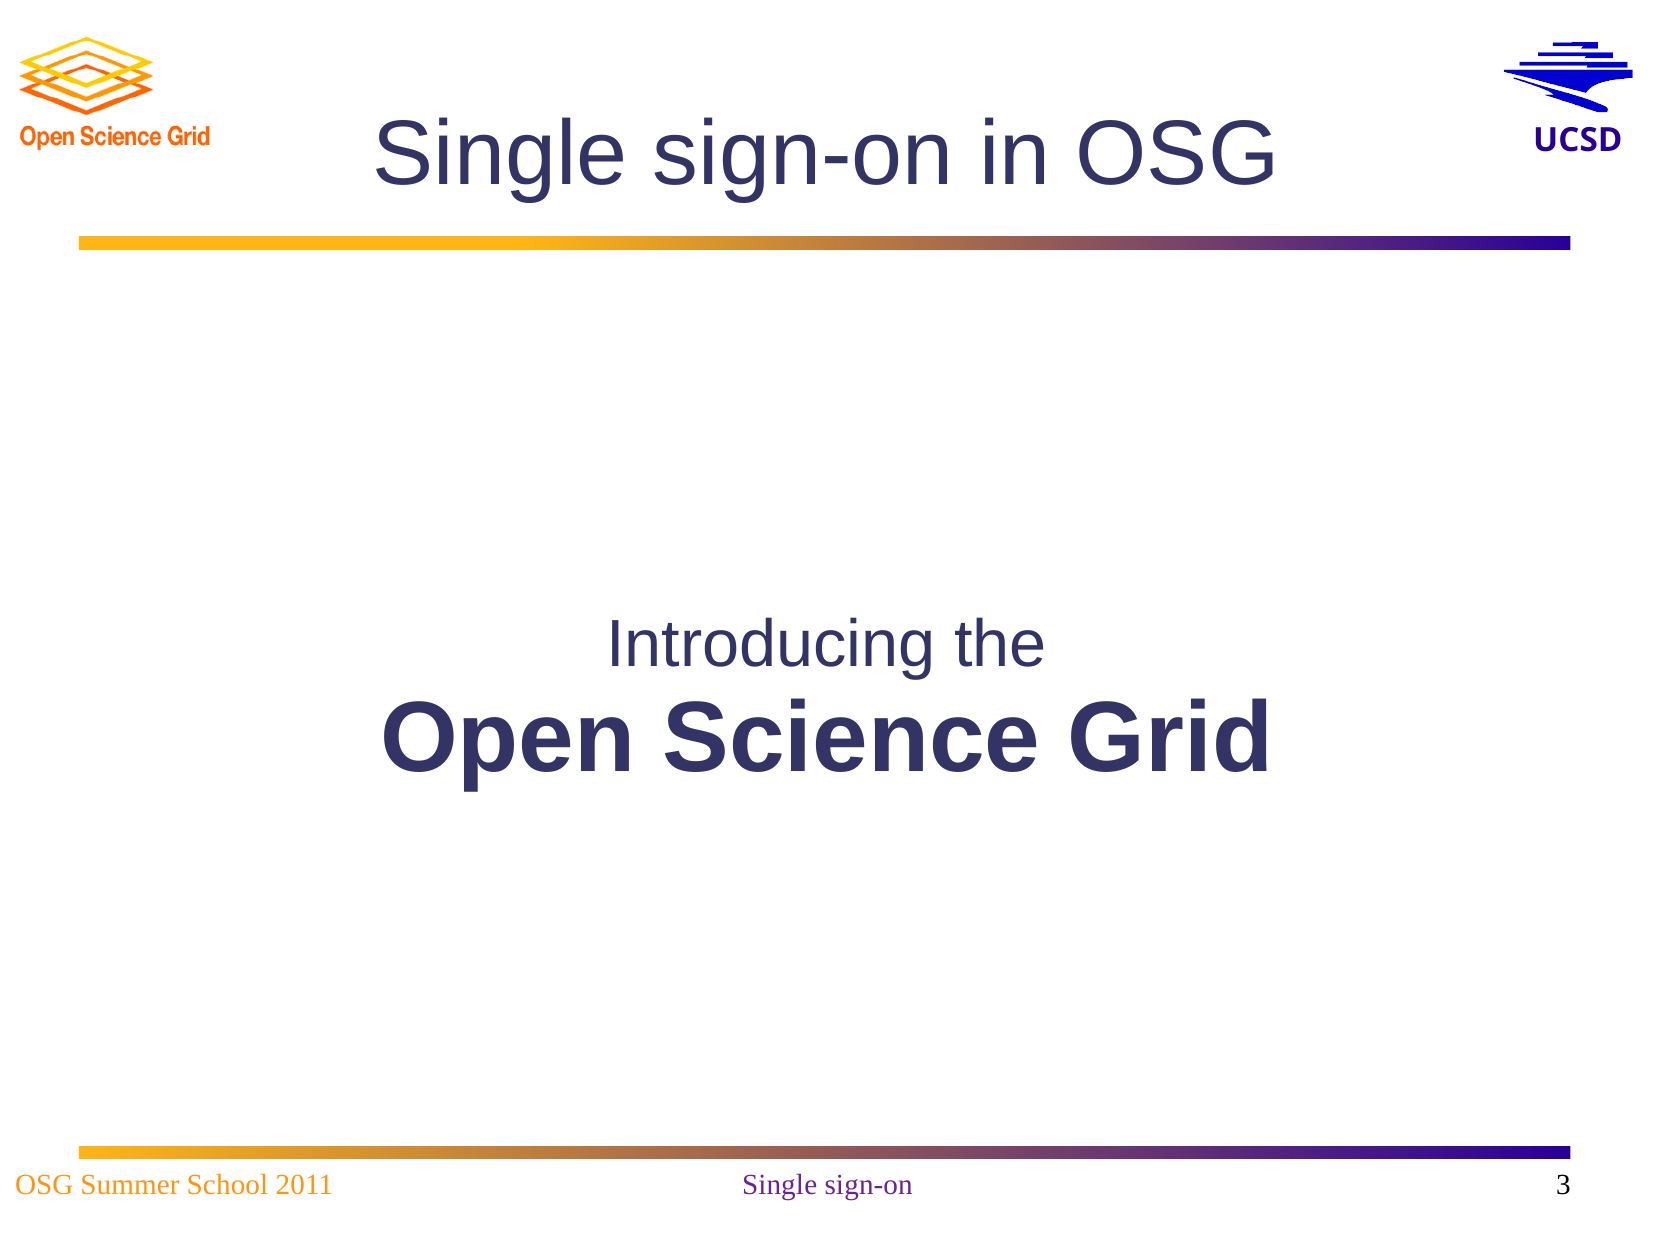

# Single sign-on in OSG
Introducing the
Open Science Grid
OSG Summer School 2011
Single sign-on
3